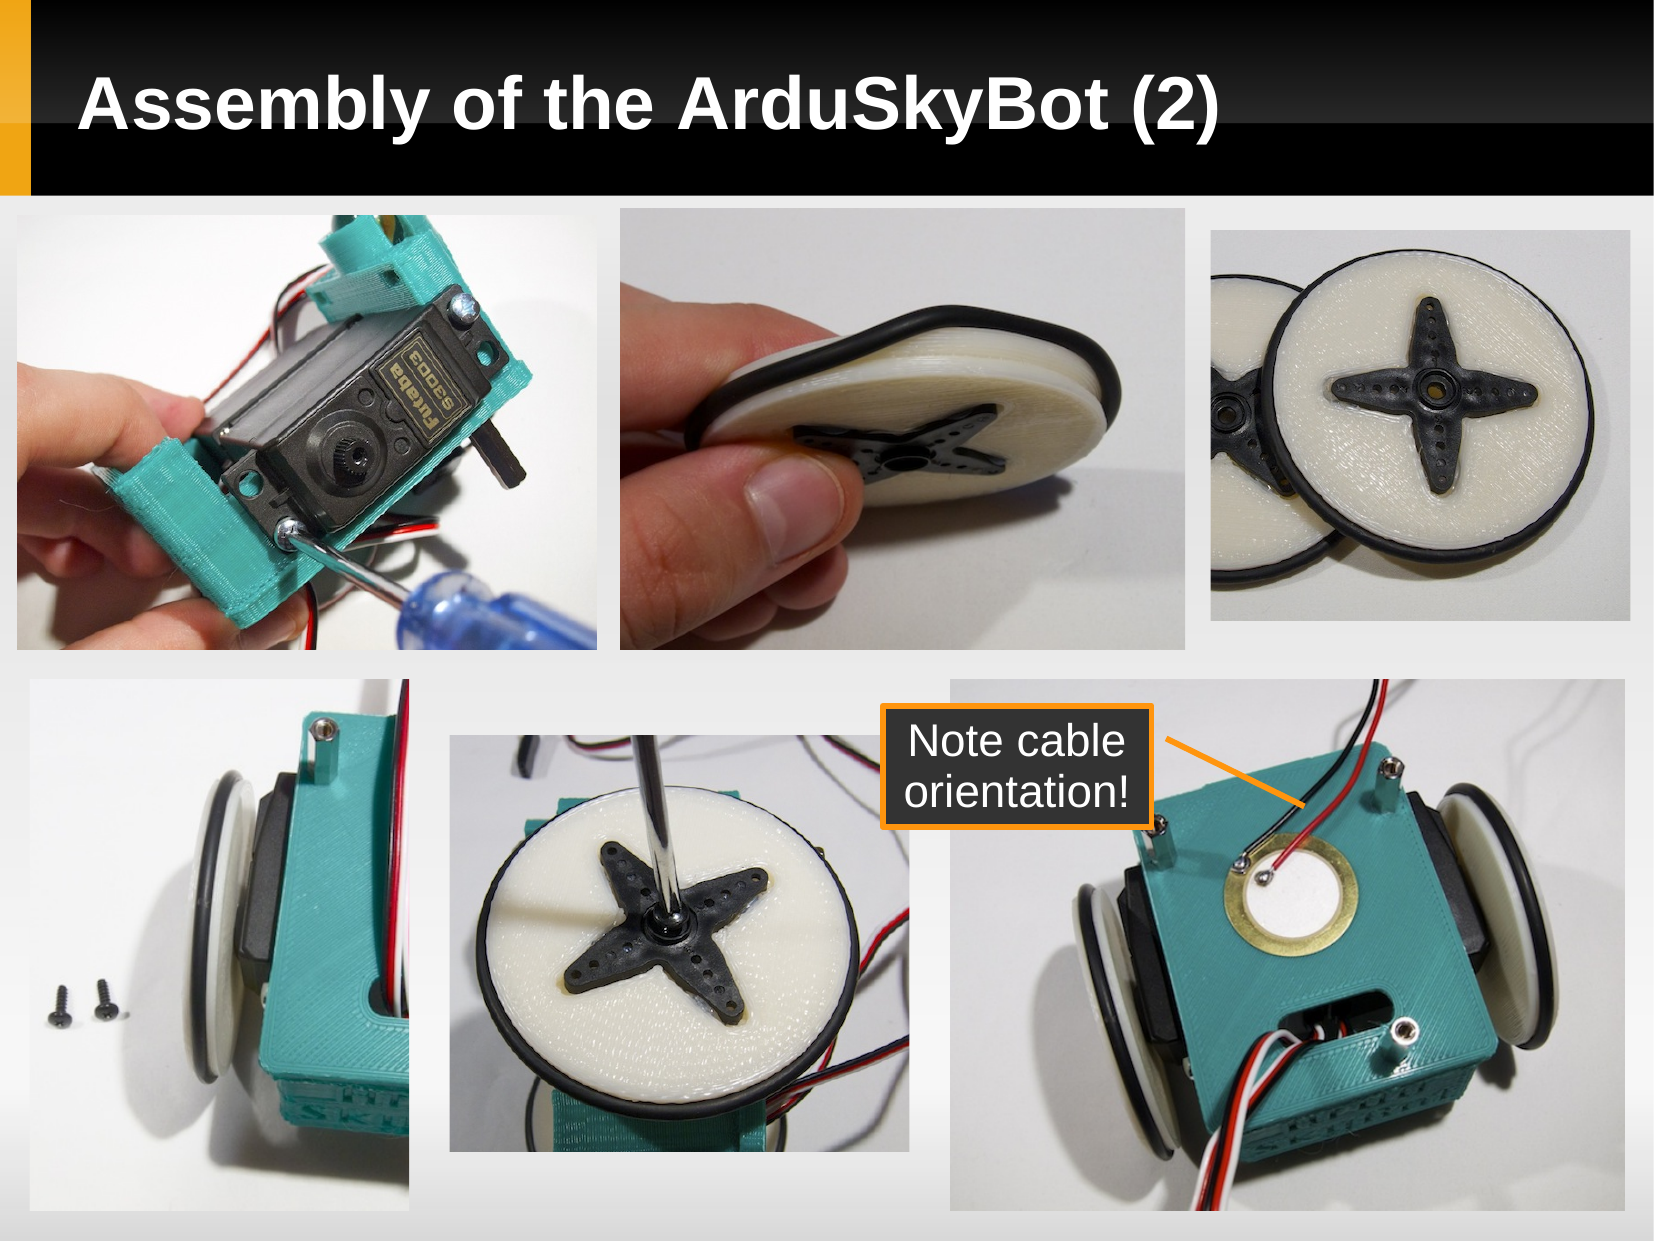

# Assembly of the ArduSkyBot (2)
Note cable
orientation!